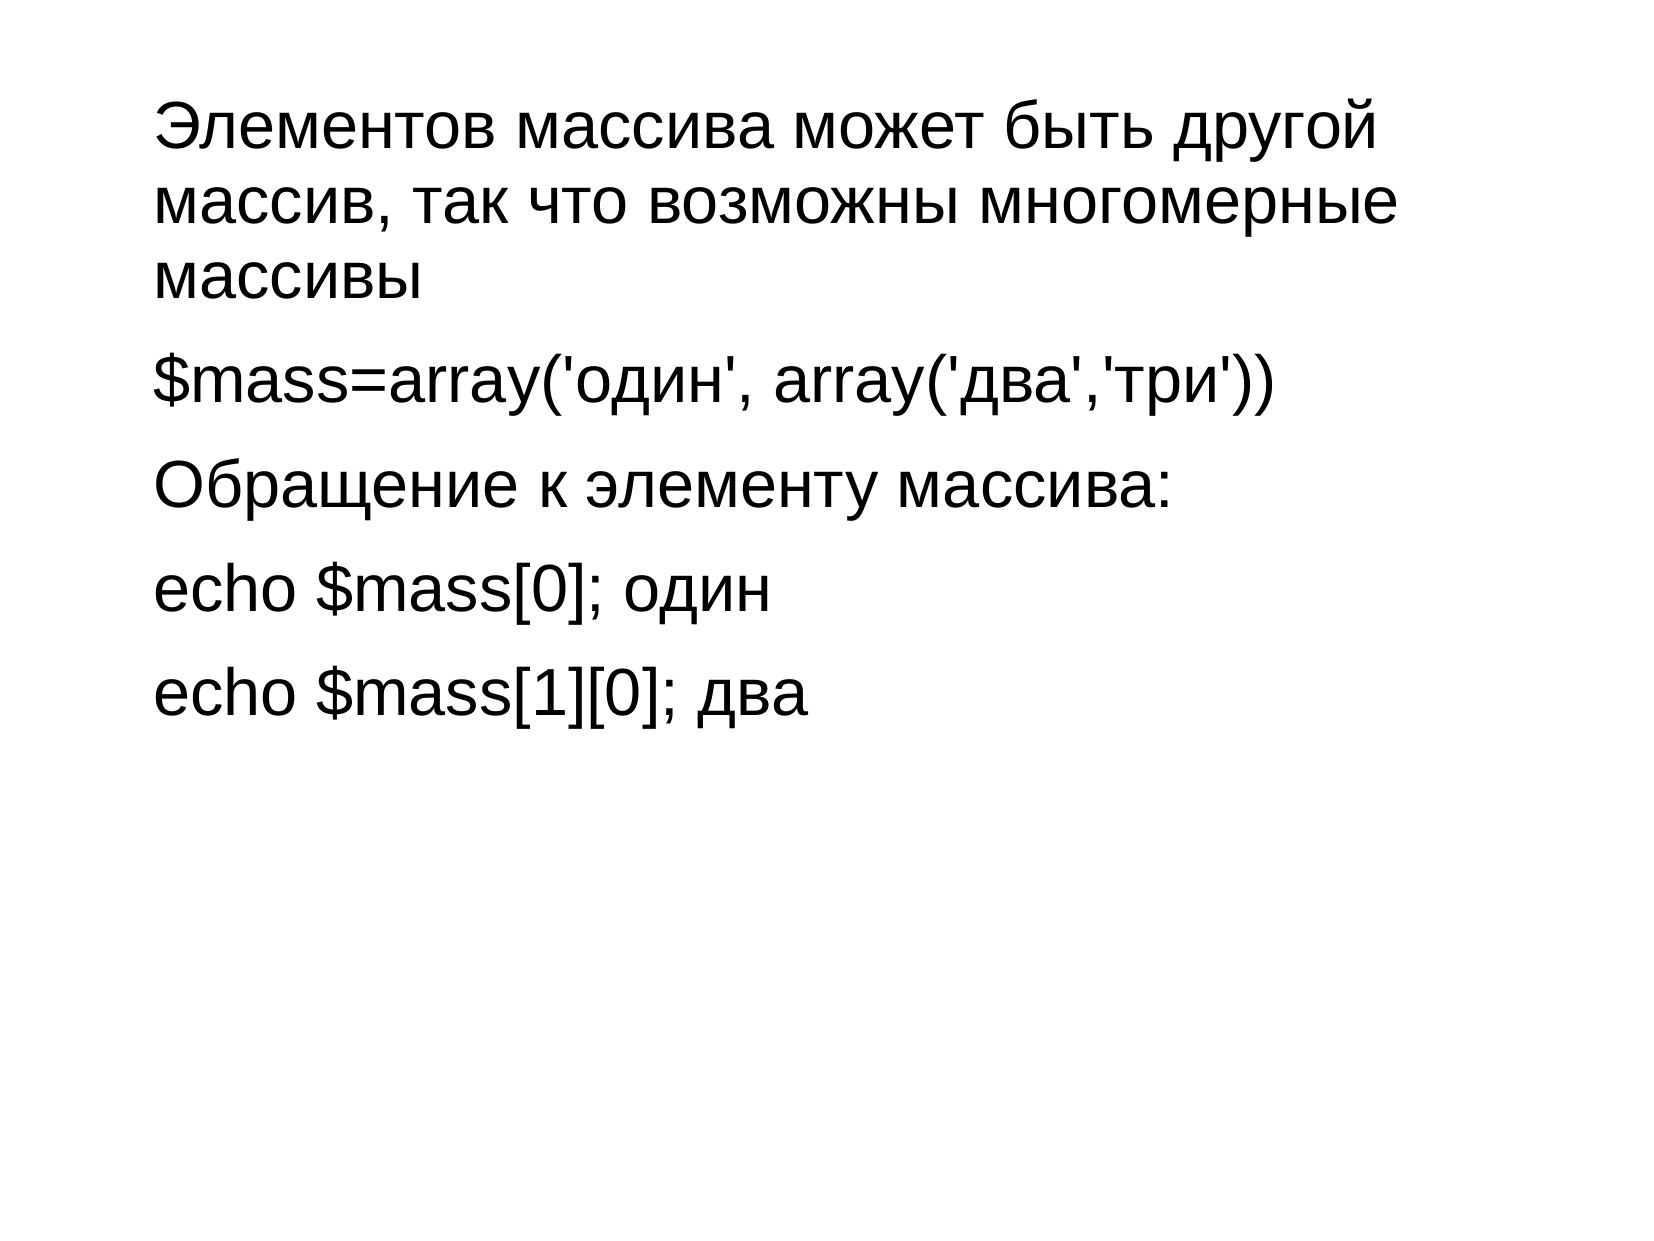

# Элементов массива может быть другой массив, так что возможны многомерные массивы
$mass=array('один', array('два','три'))
Обращение к элементу массива:
echo $mass[0]; один
echo $mass[1][0]; два